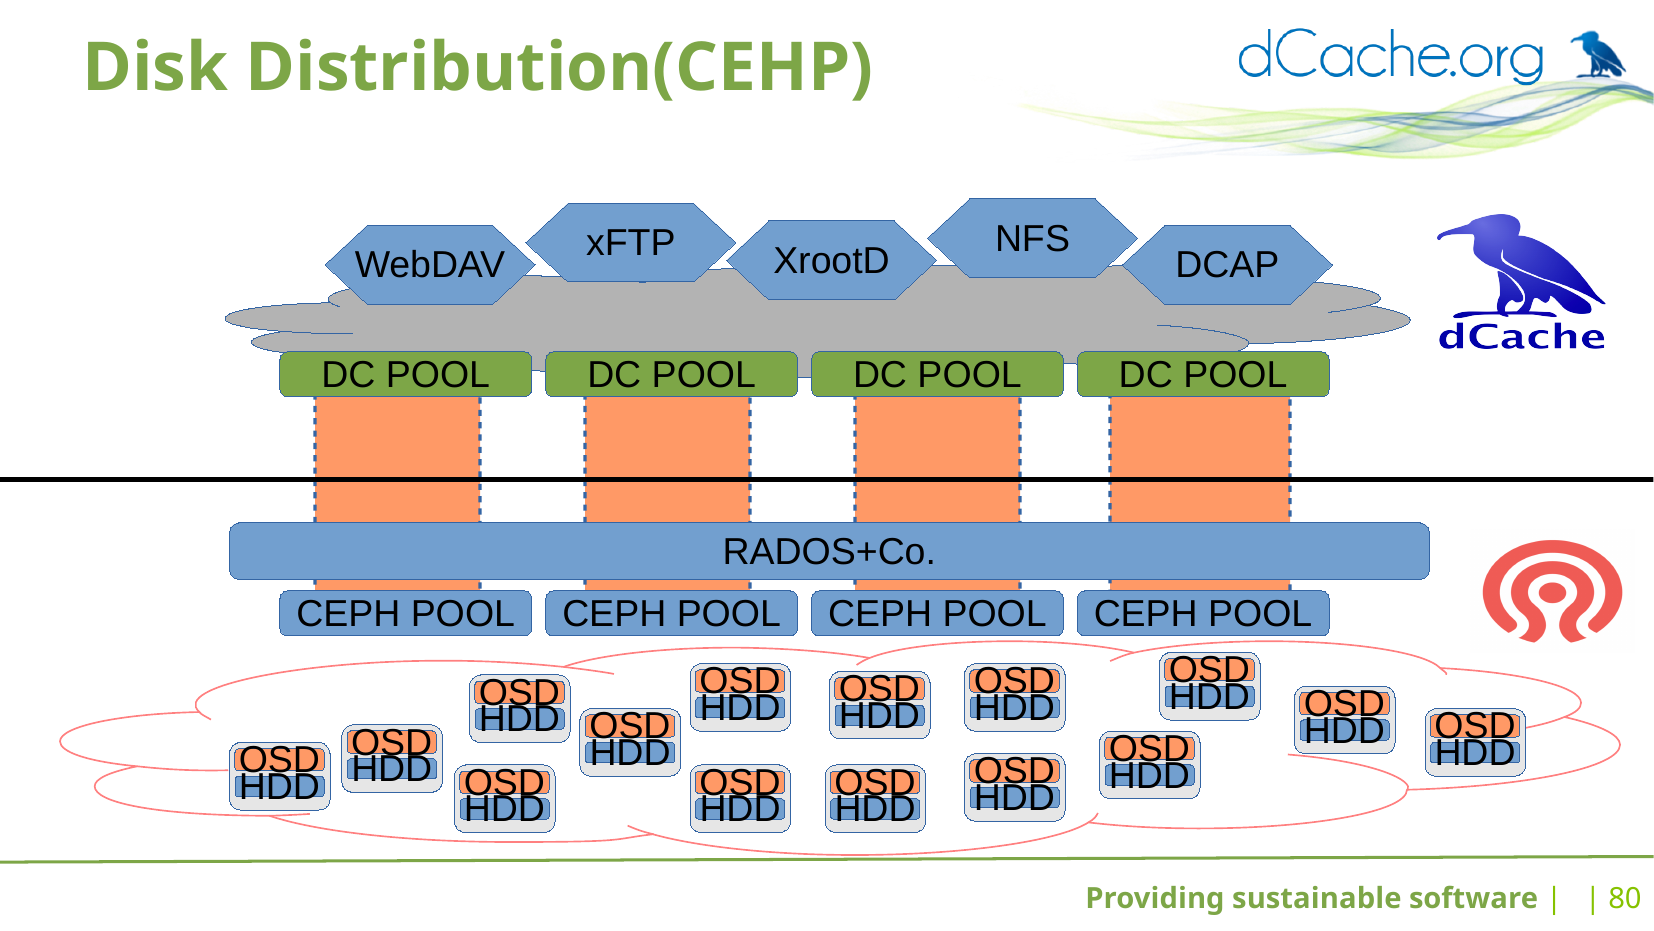

# Disk Distribution(CEHP)
NFS
xFTP
XrootD
WebDAV
DCAP
DC POOL
DC POOL
DC POOL
DC POOL
RADOS+Co.
CEPH POOL
CEPH POOL
CEPH POOL
CEPH POOL
OSD
HDD
OSD
HDD
OSD
HDD
OSD
HDD
OSD
HDD
OSD
HDD
OSD
HDD
OSD
HDD
OSD
HDD
OSD
HDD
OSD
HDD
OSD
HDD
OSD
HDD
OSD
HDD
OSD
HDD
80